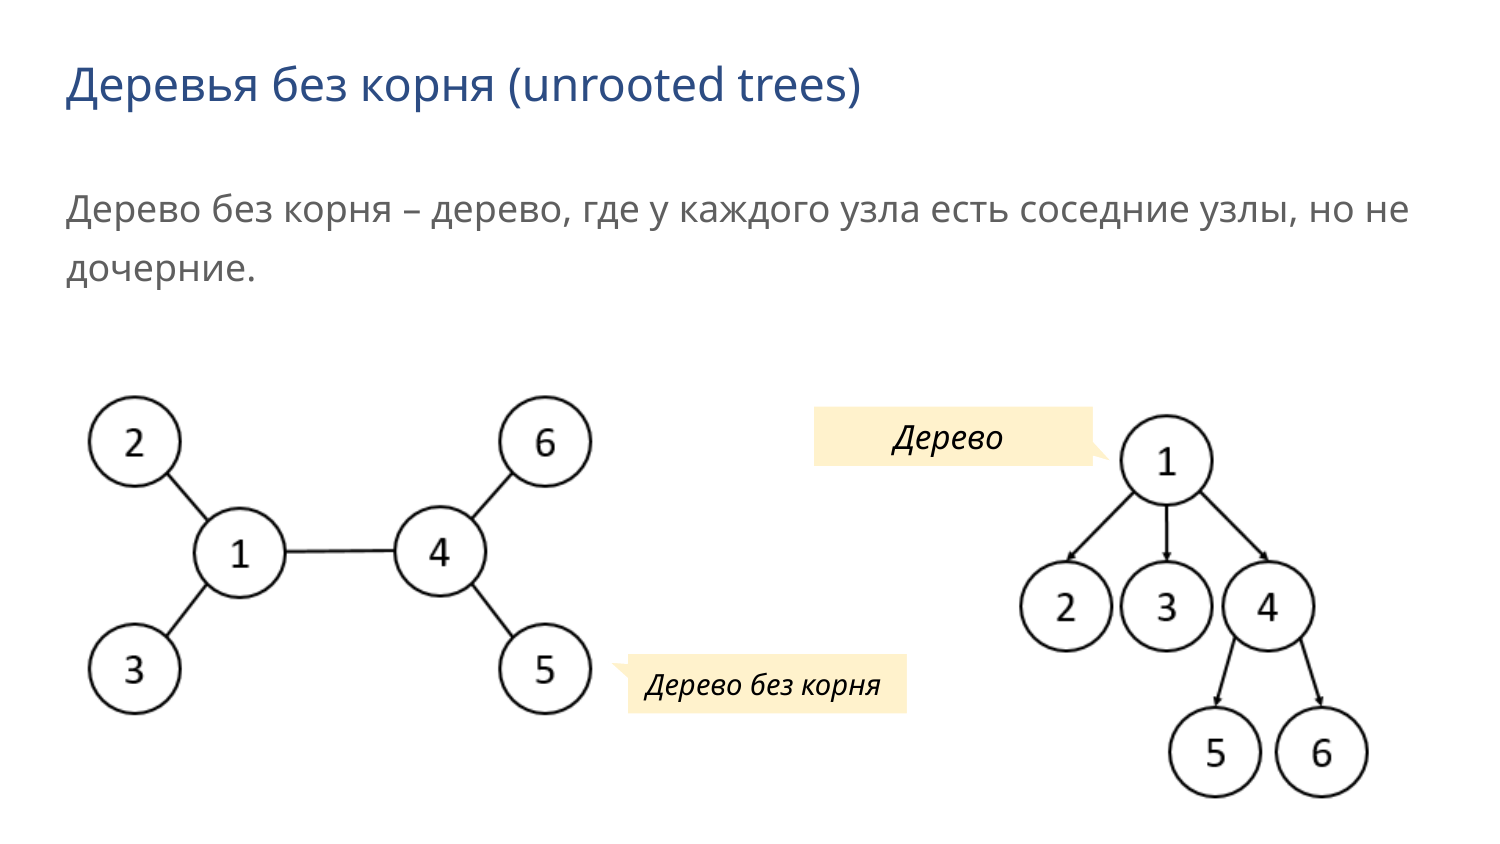

# Деревья без корня (unrooted trees)
Дерево без корня – дерево, где у каждого узла есть соседние узлы, но не дочерние.
Дерево
Дерево без корня